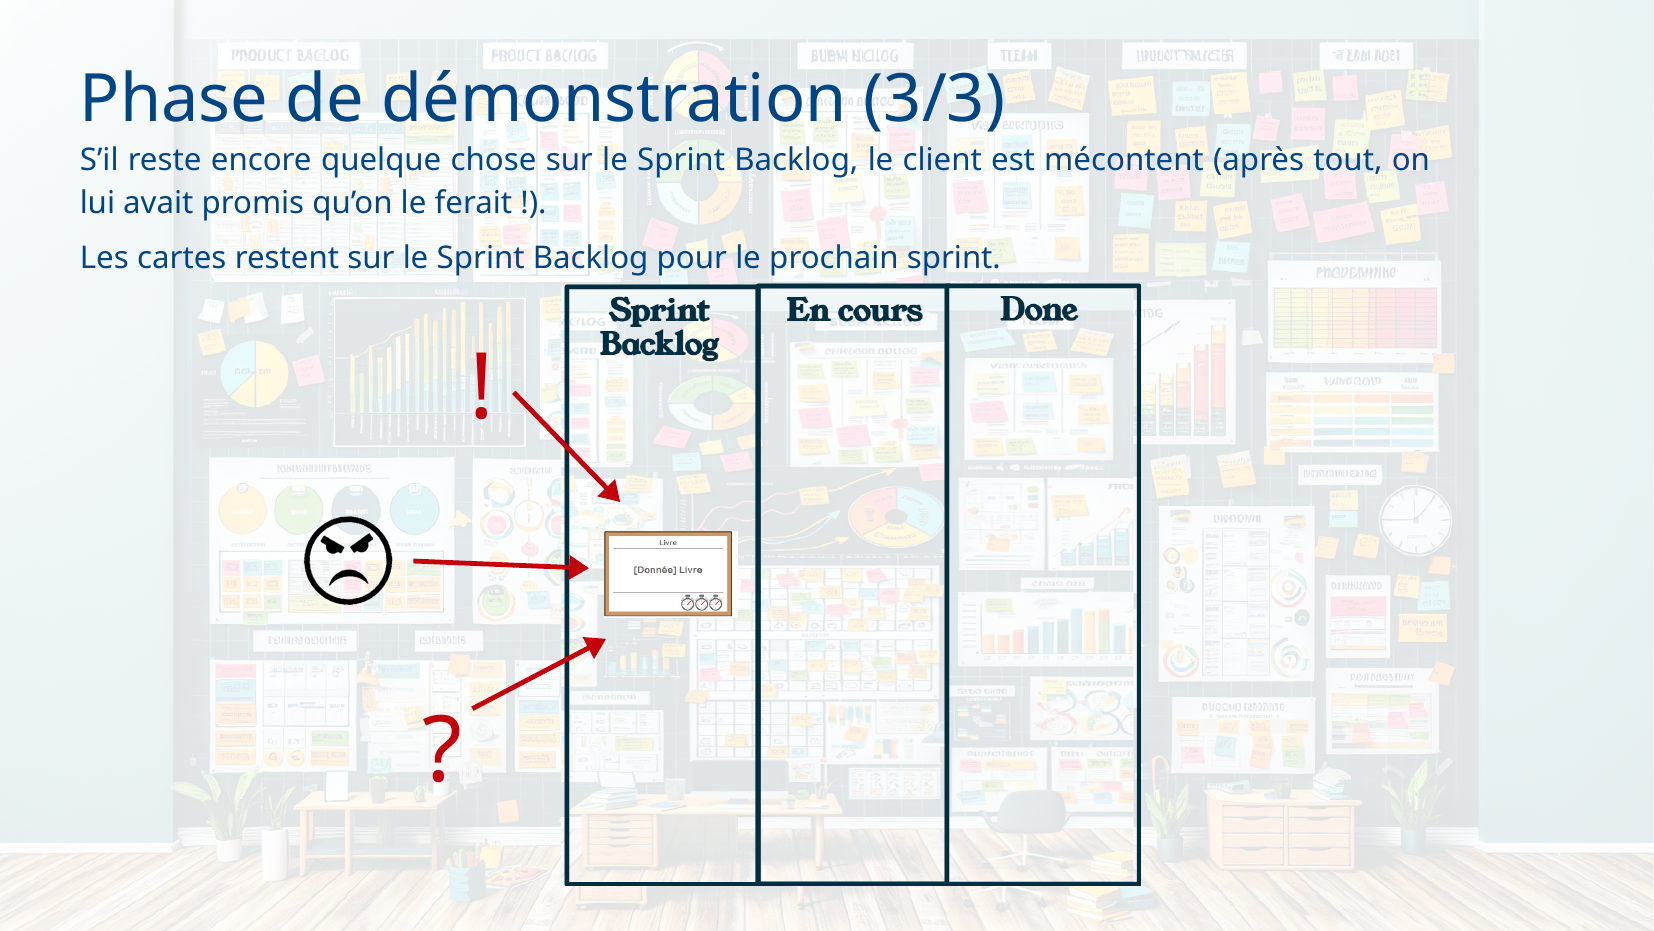

Phase de démonstration (3/3)
S’il reste encore quelque chose sur le Sprint Backlog, le client est mécontent (après tout, on lui avait promis qu’on le ferait !).
Les cartes restent sur le Sprint Backlog pour le prochain sprint.
!
?